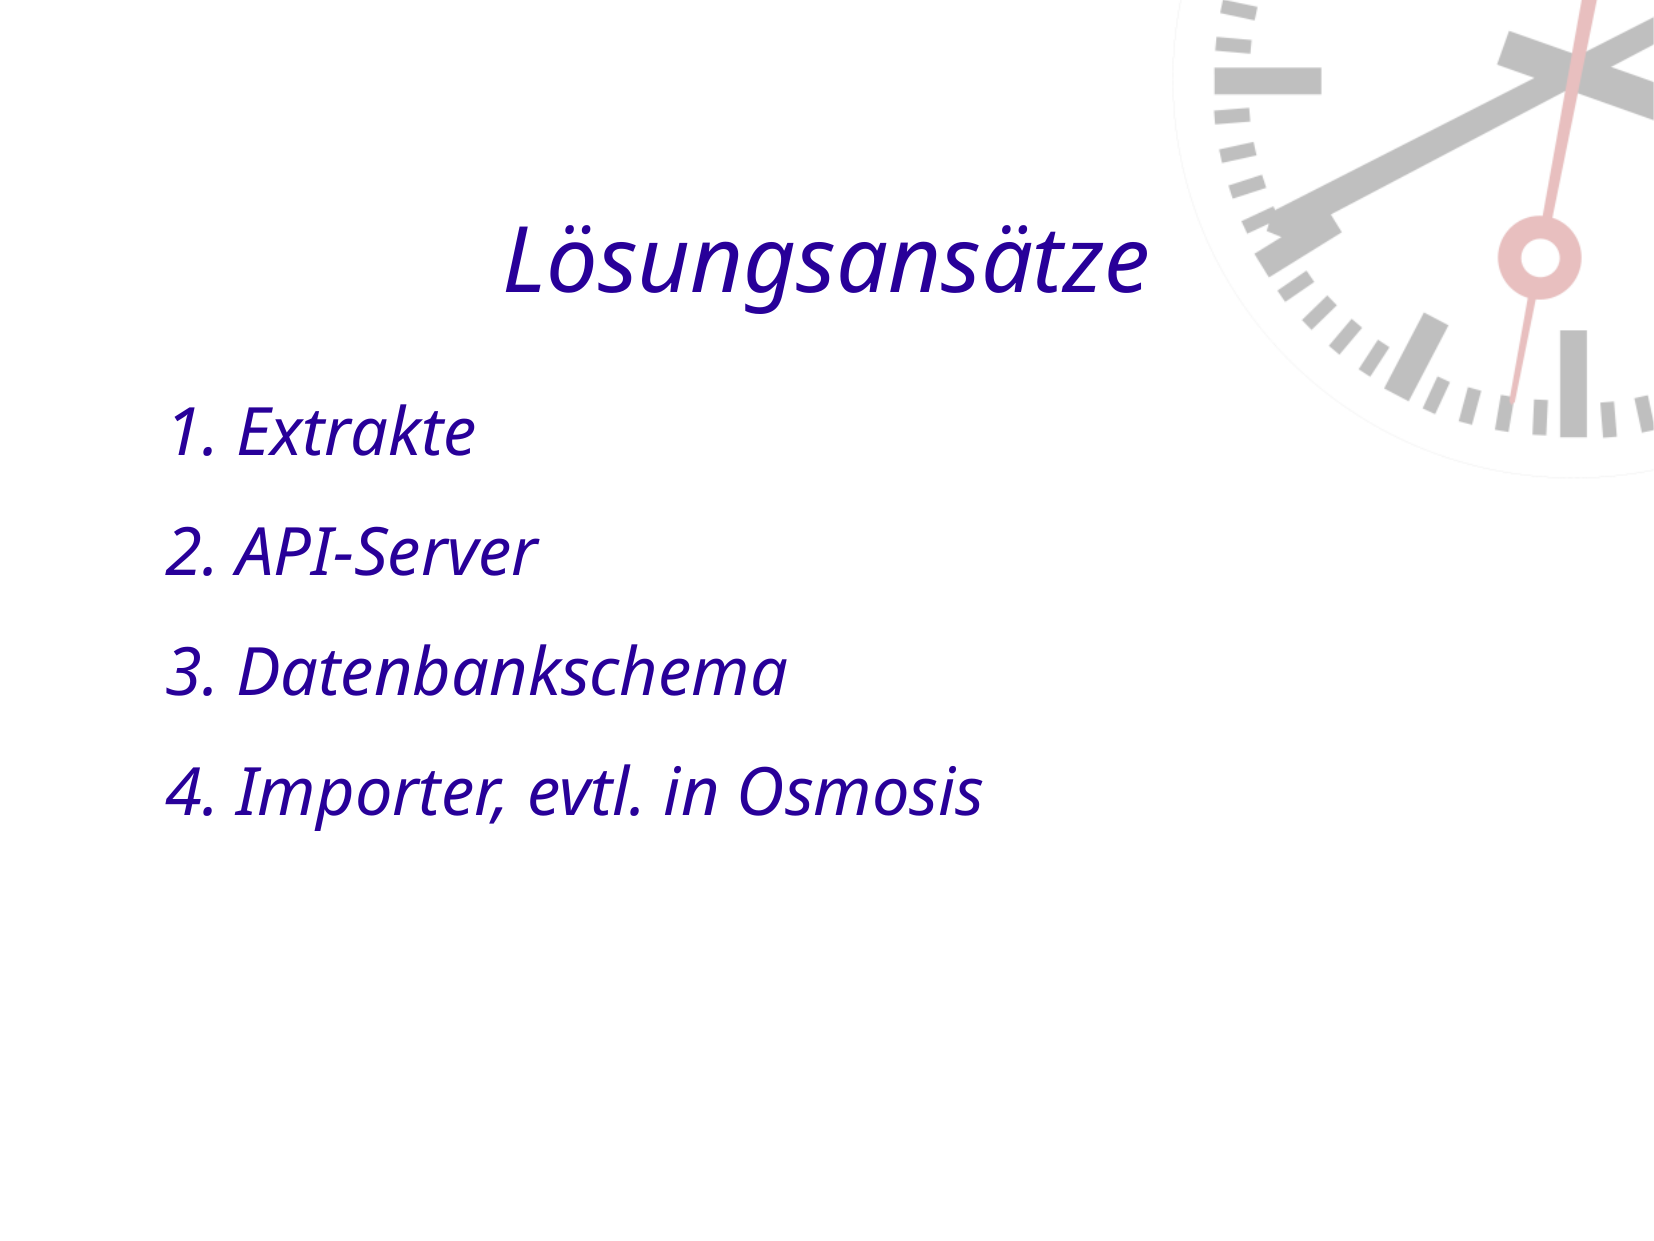

# Lösungsansätze
Extrakte
API-Server
Datenbankschema
Importer, evtl. in Osmosis